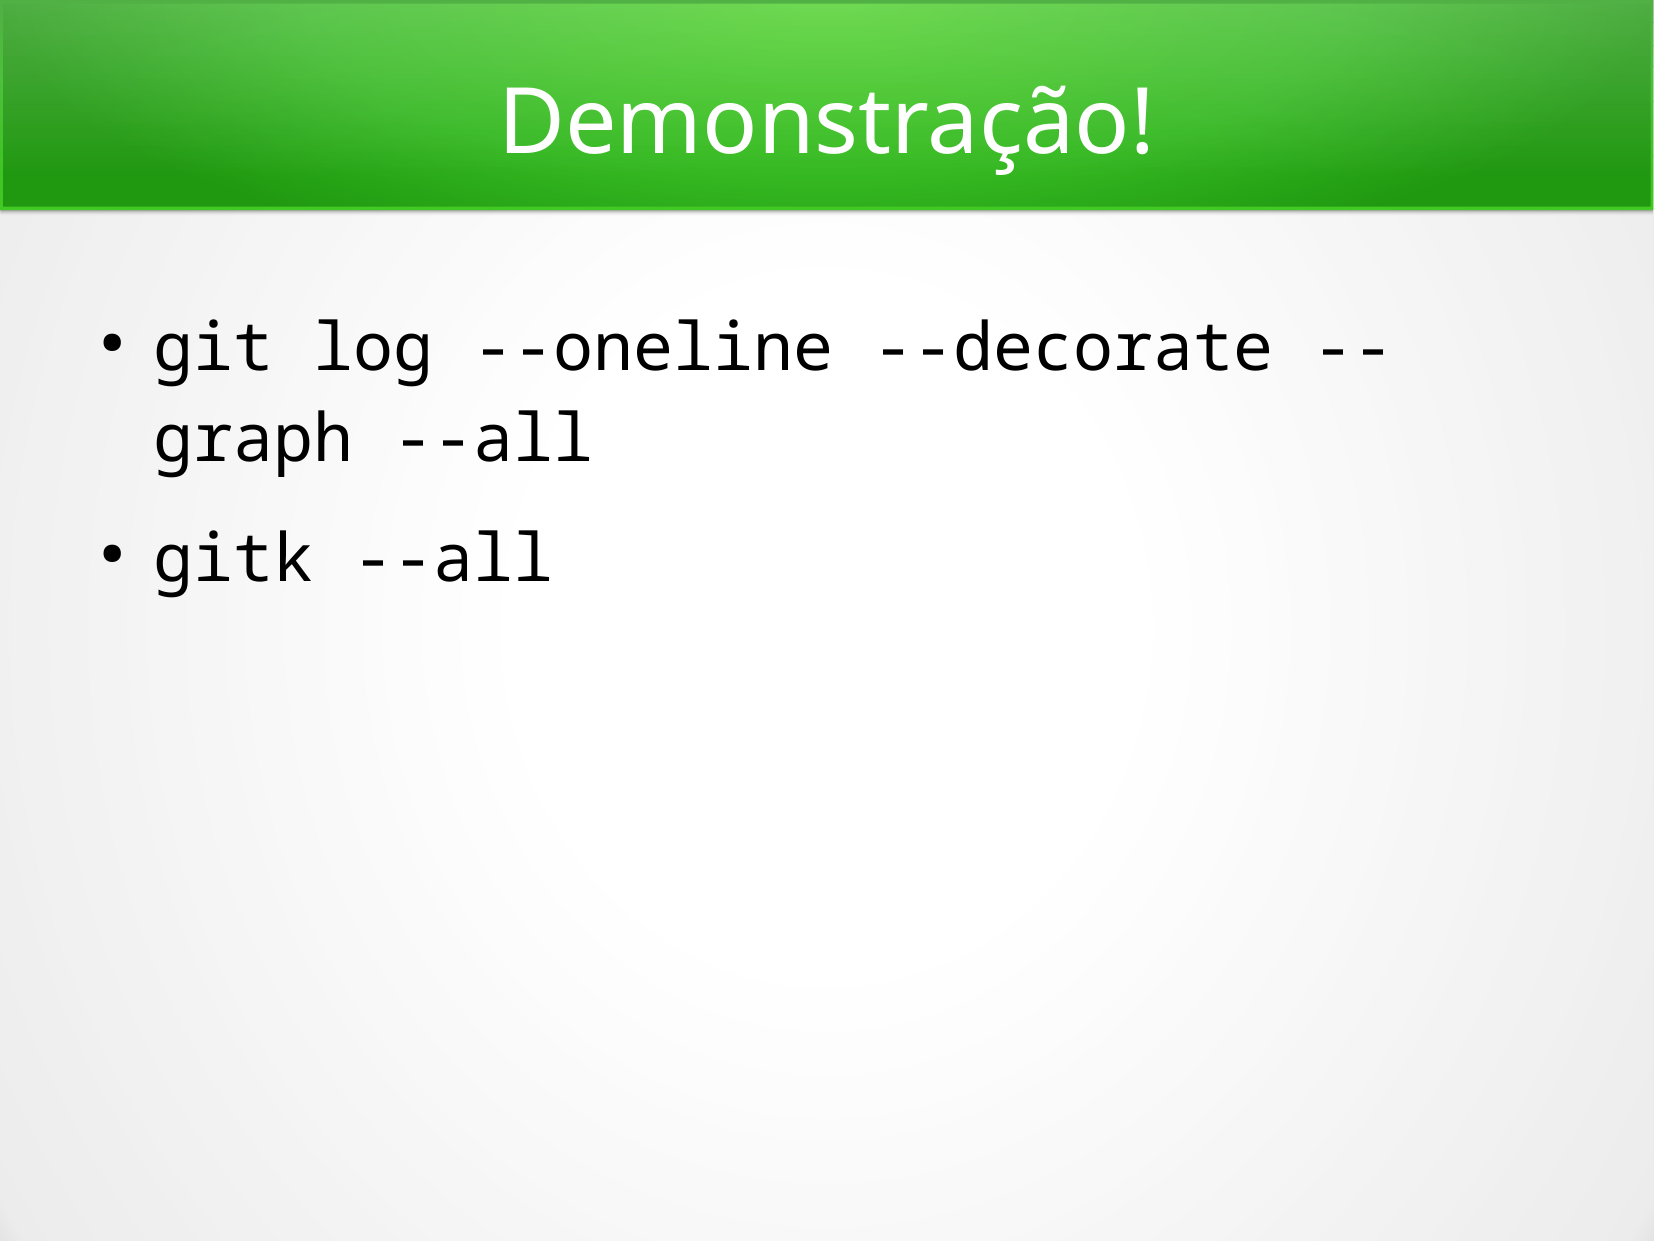

# Demonstração!
git log --oneline --decorate --graph --all
gitk --all